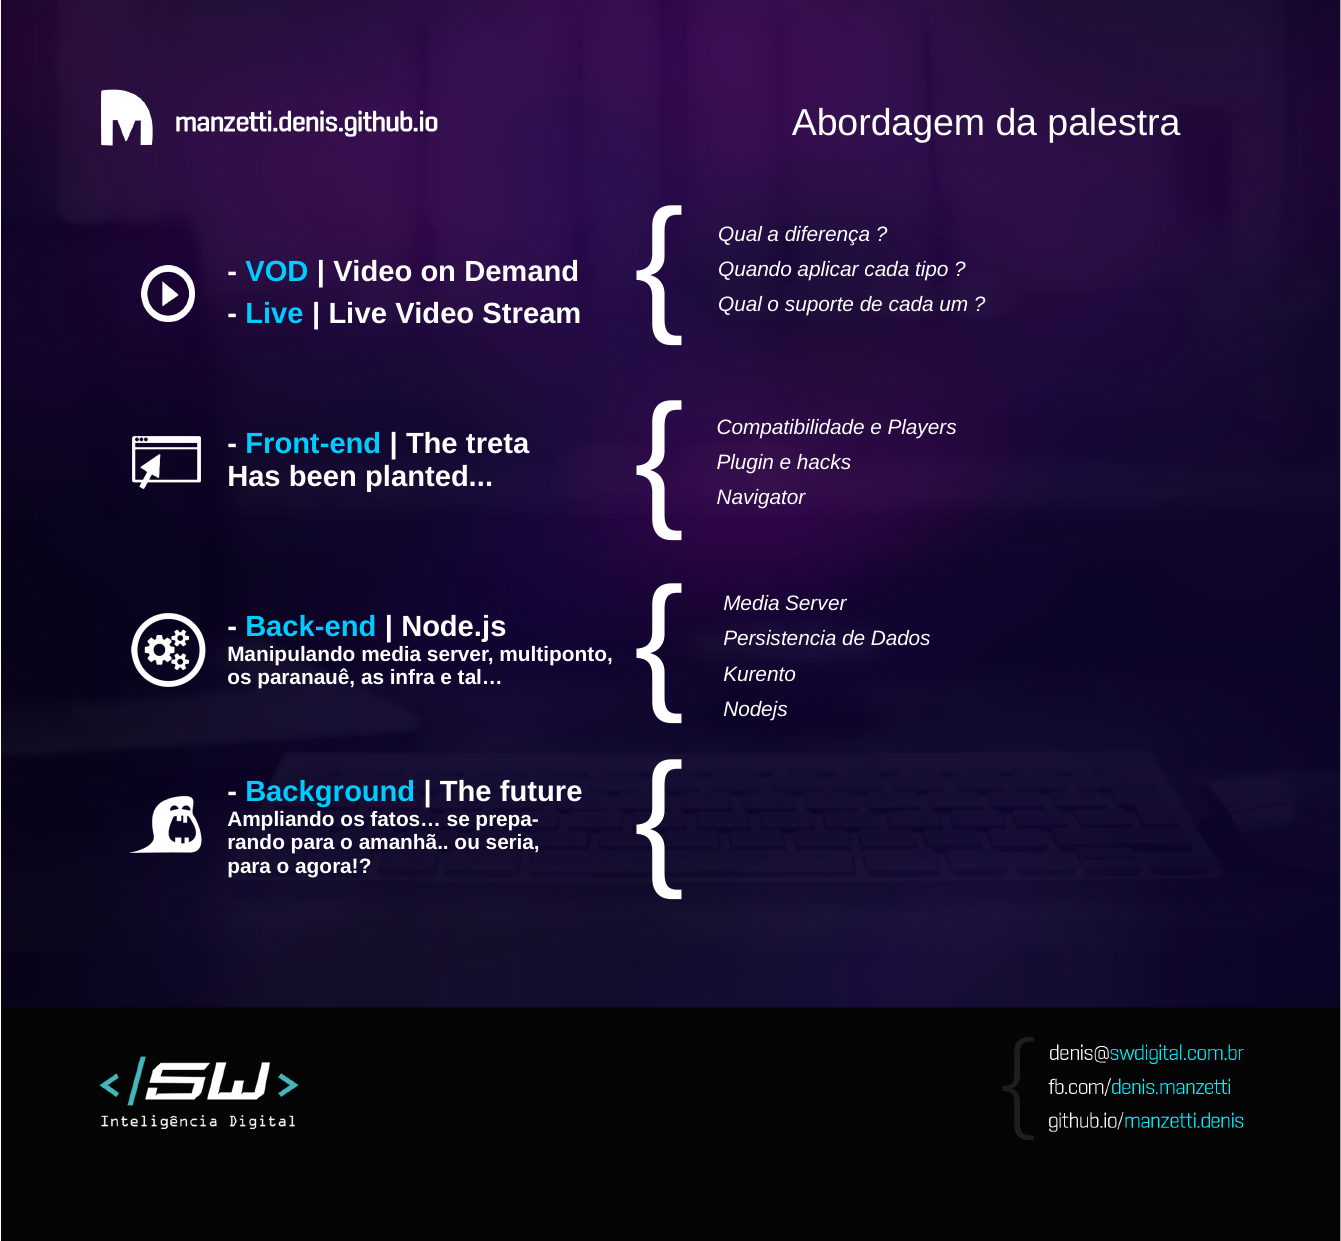

Abordagem da palestra
{
Qual a diferença ?
Quando aplicar cada tipo ?
Qual o suporte de cada um ?
- VOD | Video on Demand
- Live | Live Video Stream
{
Compatibilidade e Players
Plugin e hacks
Navigator
- Front-end | The treta
Has been planted...
{
Media Server
Persistencia de Dados
Kurento
Nodejs
- Back-end | Node.js
Manipulando media server, multiponto,
os paranauê, as infra e tal…
{
- Background | The future
Ampliando os fatos… se prepa-
rando para o amanhã.. ou seria,
para o agora!?